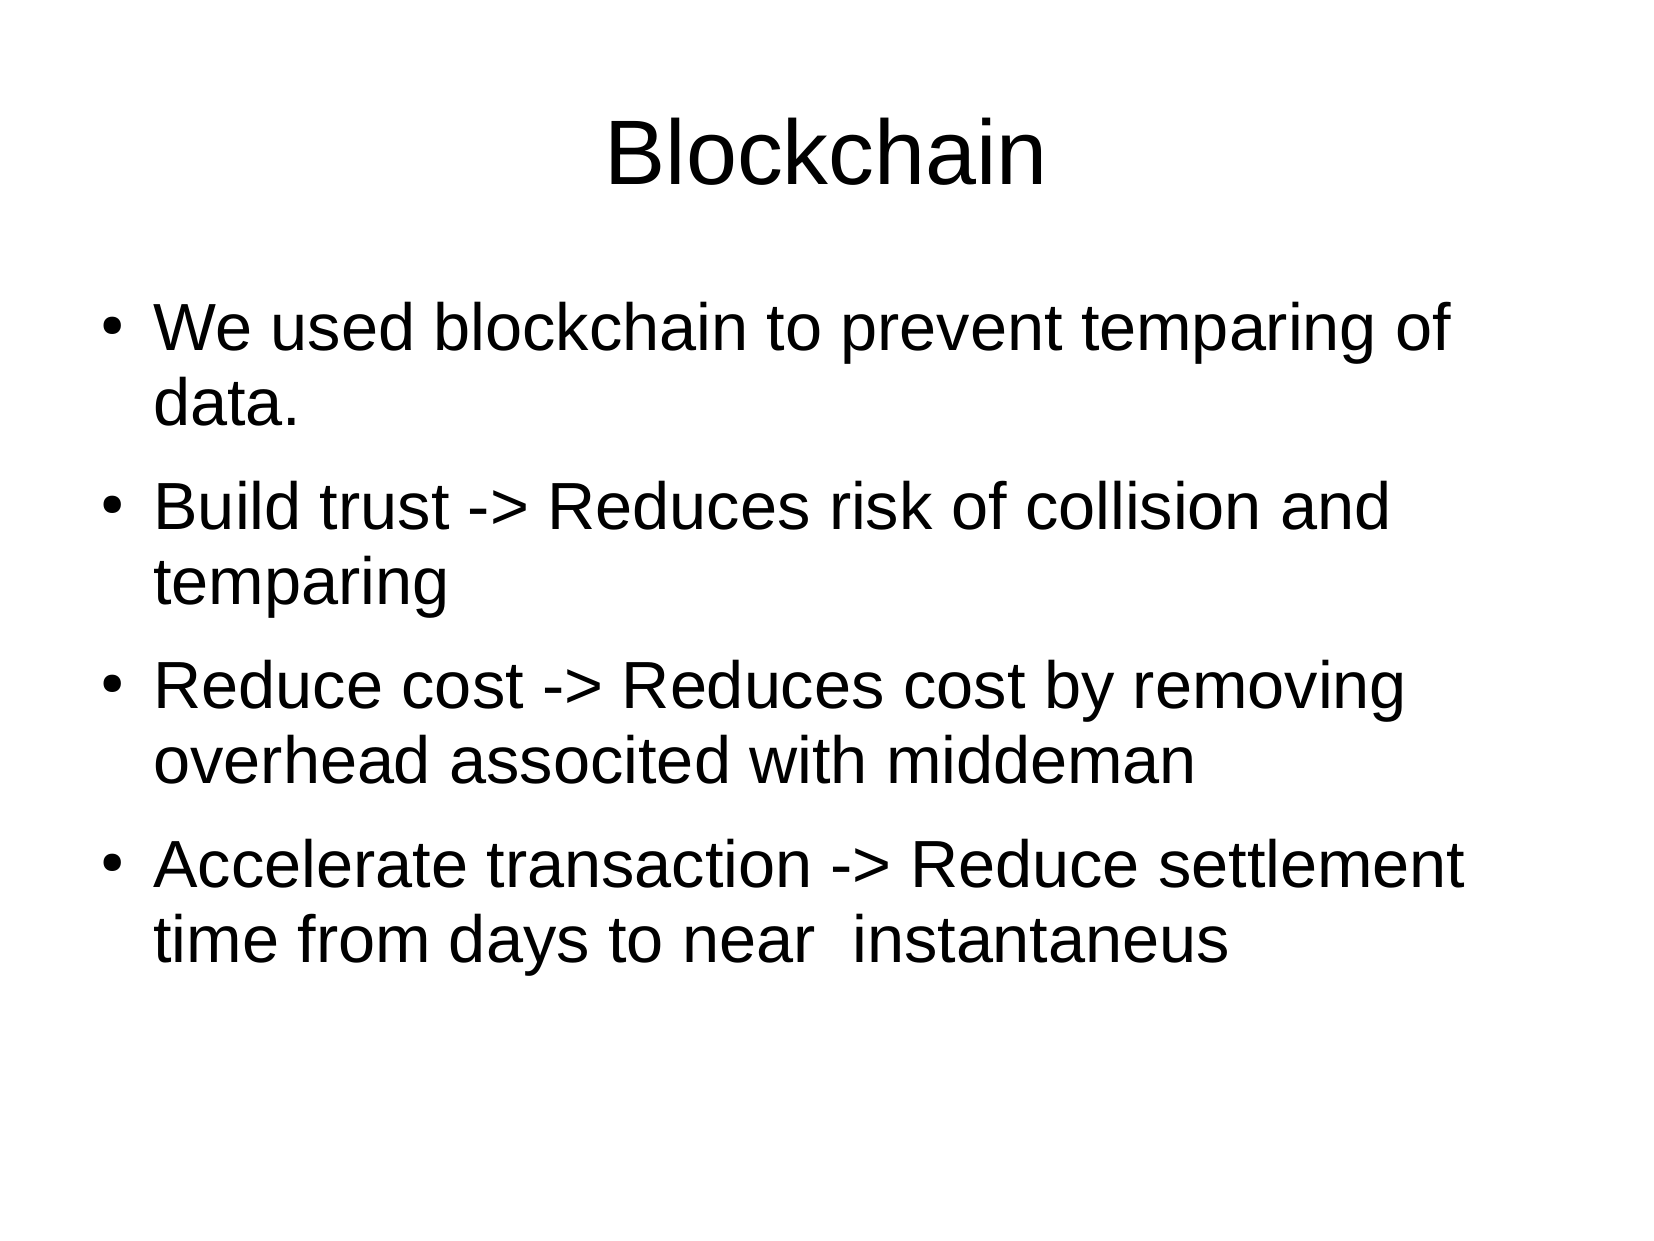

# Blockchain
We used blockchain to prevent temparing of data.
Build trust -> Reduces risk of collision and temparing
Reduce cost -> Reduces cost by removing overhead associted with middeman
Accelerate transaction -> Reduce settlement time from days to near instantaneus